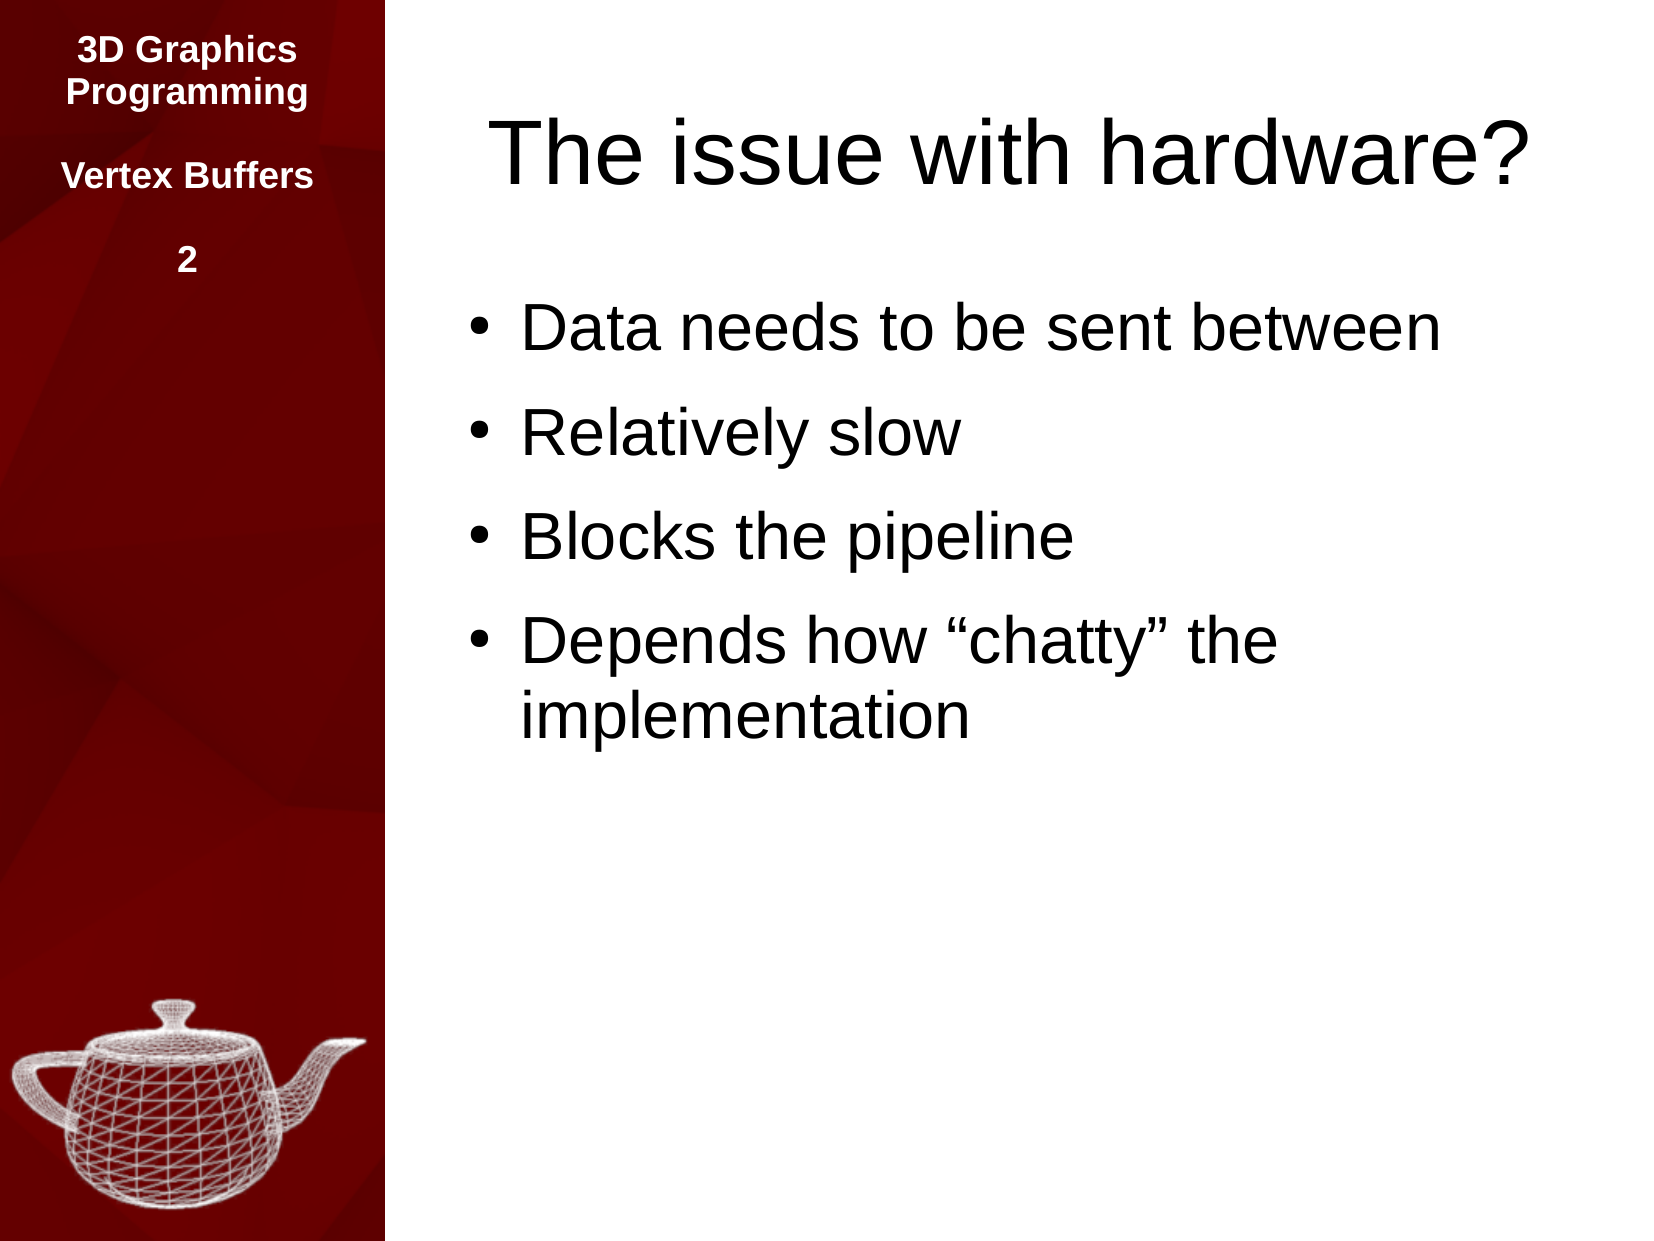

# The issue with hardware?
Data needs to be sent between
Relatively slow
Blocks the pipeline
Depends how “chatty” the implementation